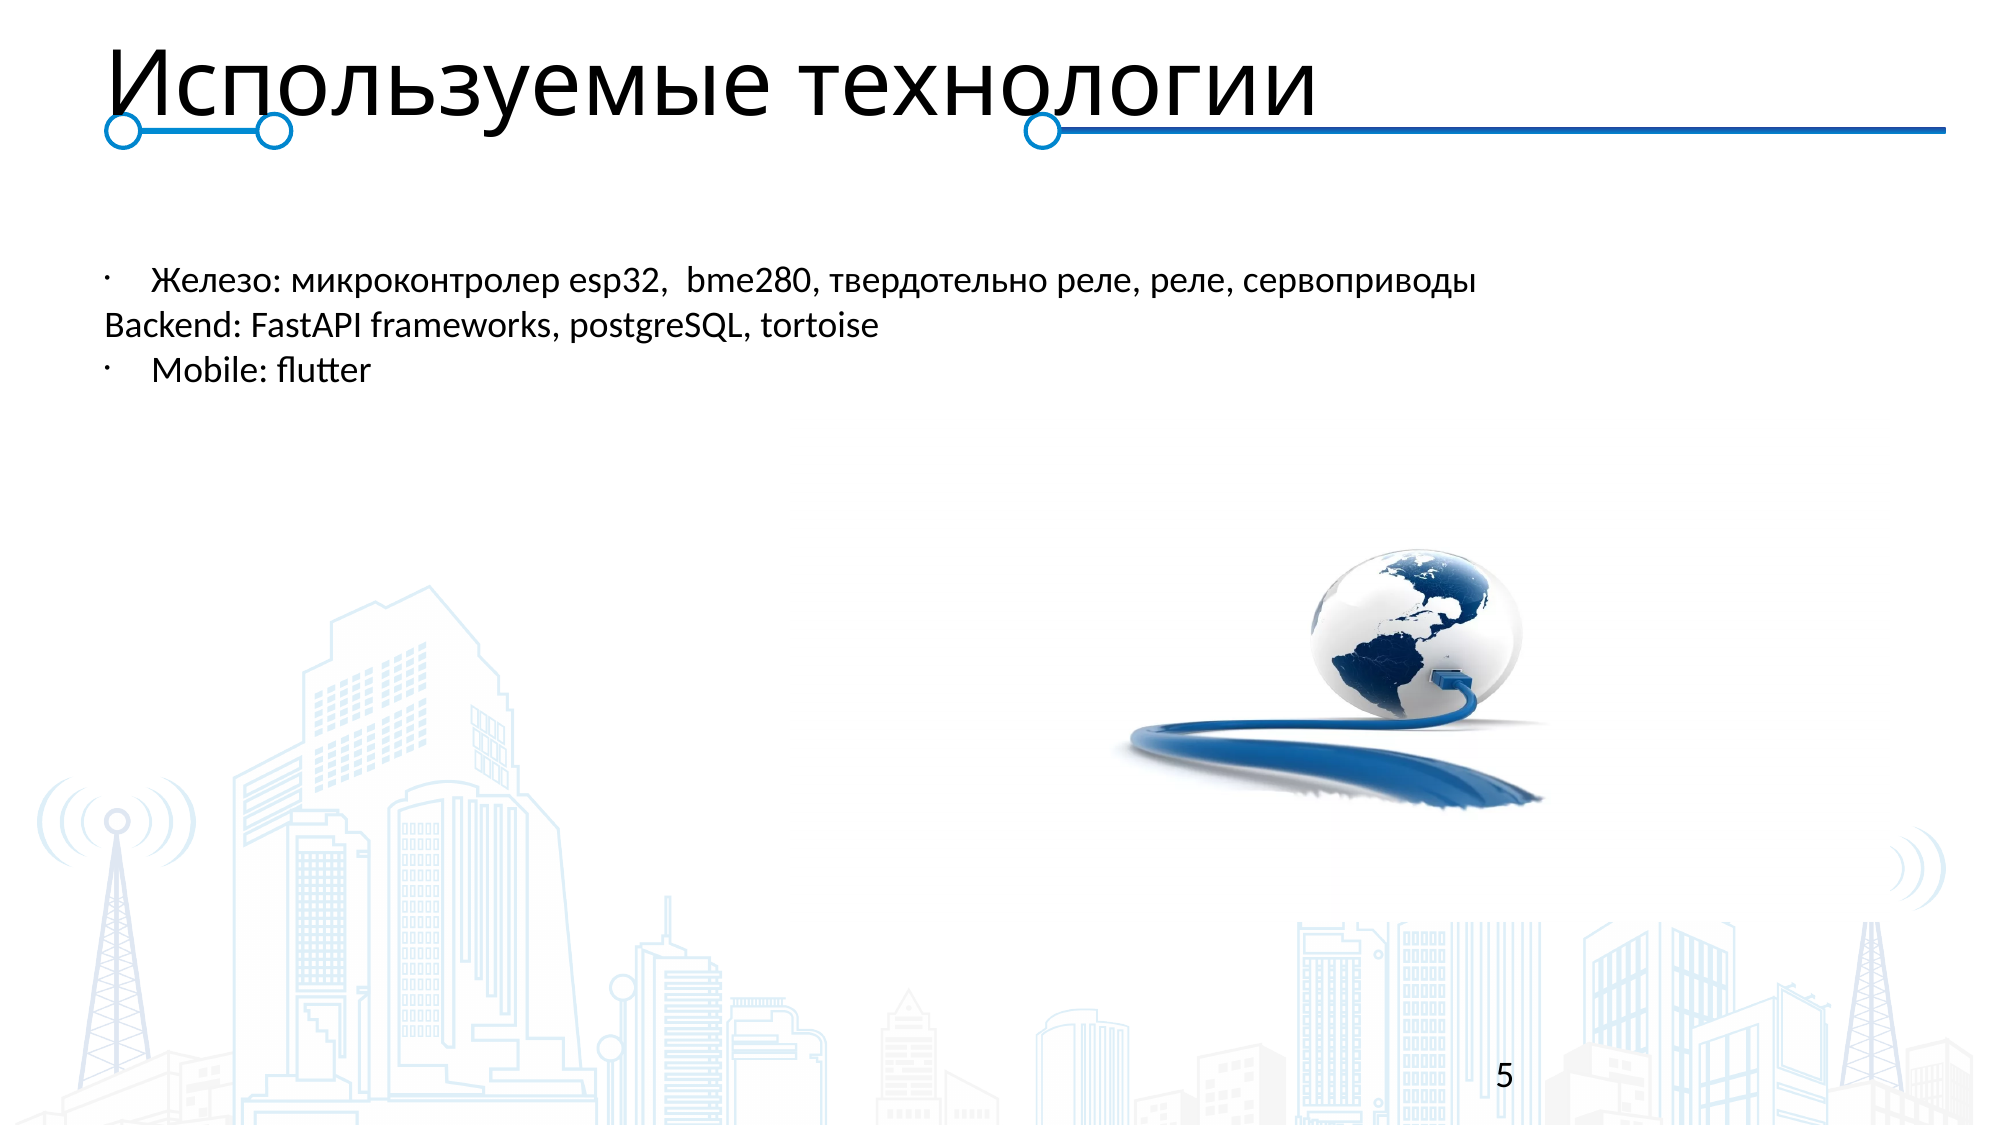

# Используемые технологии
Железо: микроконтролер esp32, bme280, твердотельно реле, реле, сервоприводы
Backend: FastAPI frameworks, postgreSQL, tortoise
Mobile: flutter